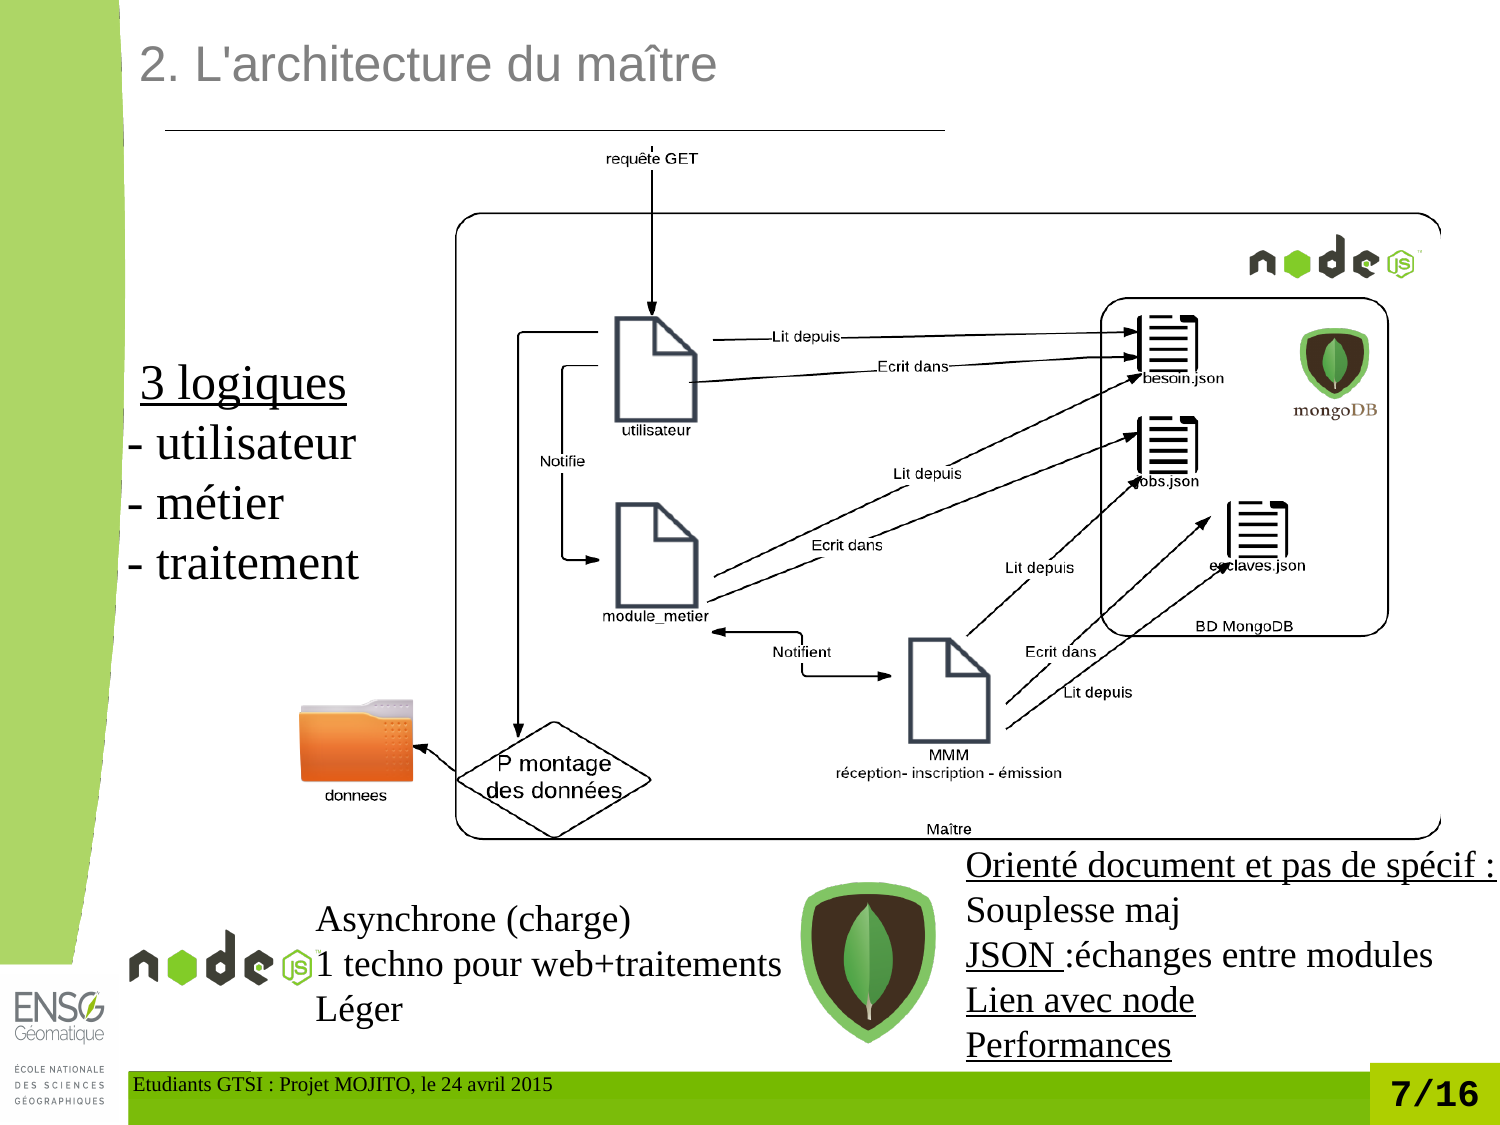

# 2. L'architecture du maître
3 logiques
- utilisateur
- métier
- traitement
Orienté document et pas de spécif :
Souplesse maj
JSON :échanges entre modules
Lien avec node
Performances
Asynchrone (charge)
1 techno pour web+traitements
Léger